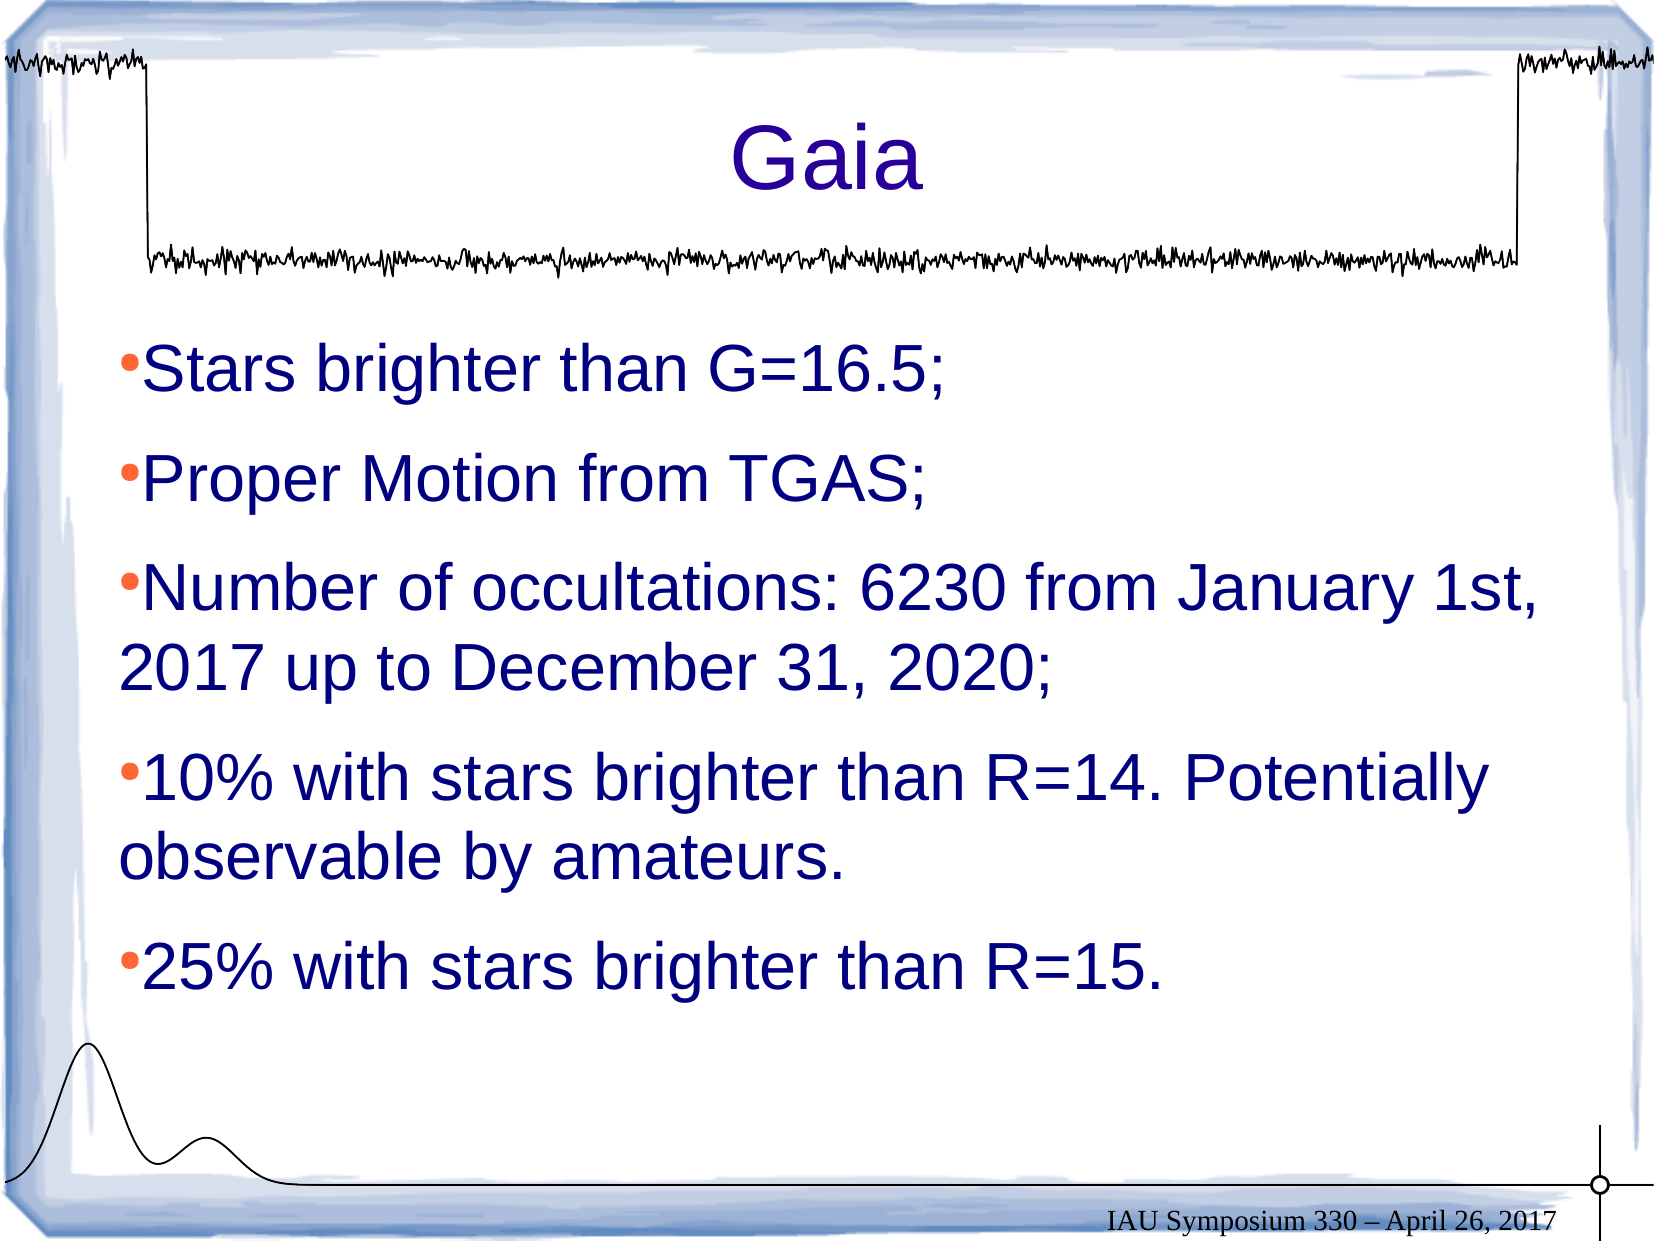

# Gaia
Stars brighter than G=16.5;
Proper Motion from TGAS;
Number of occultations: 6230 from January 1st, 2017 up to December 31, 2020;
10% with stars brighter than R=14. Potentially observable by amateurs.
25% with stars brighter than R=15.
IAU Symposium 330 – April 26, 2017